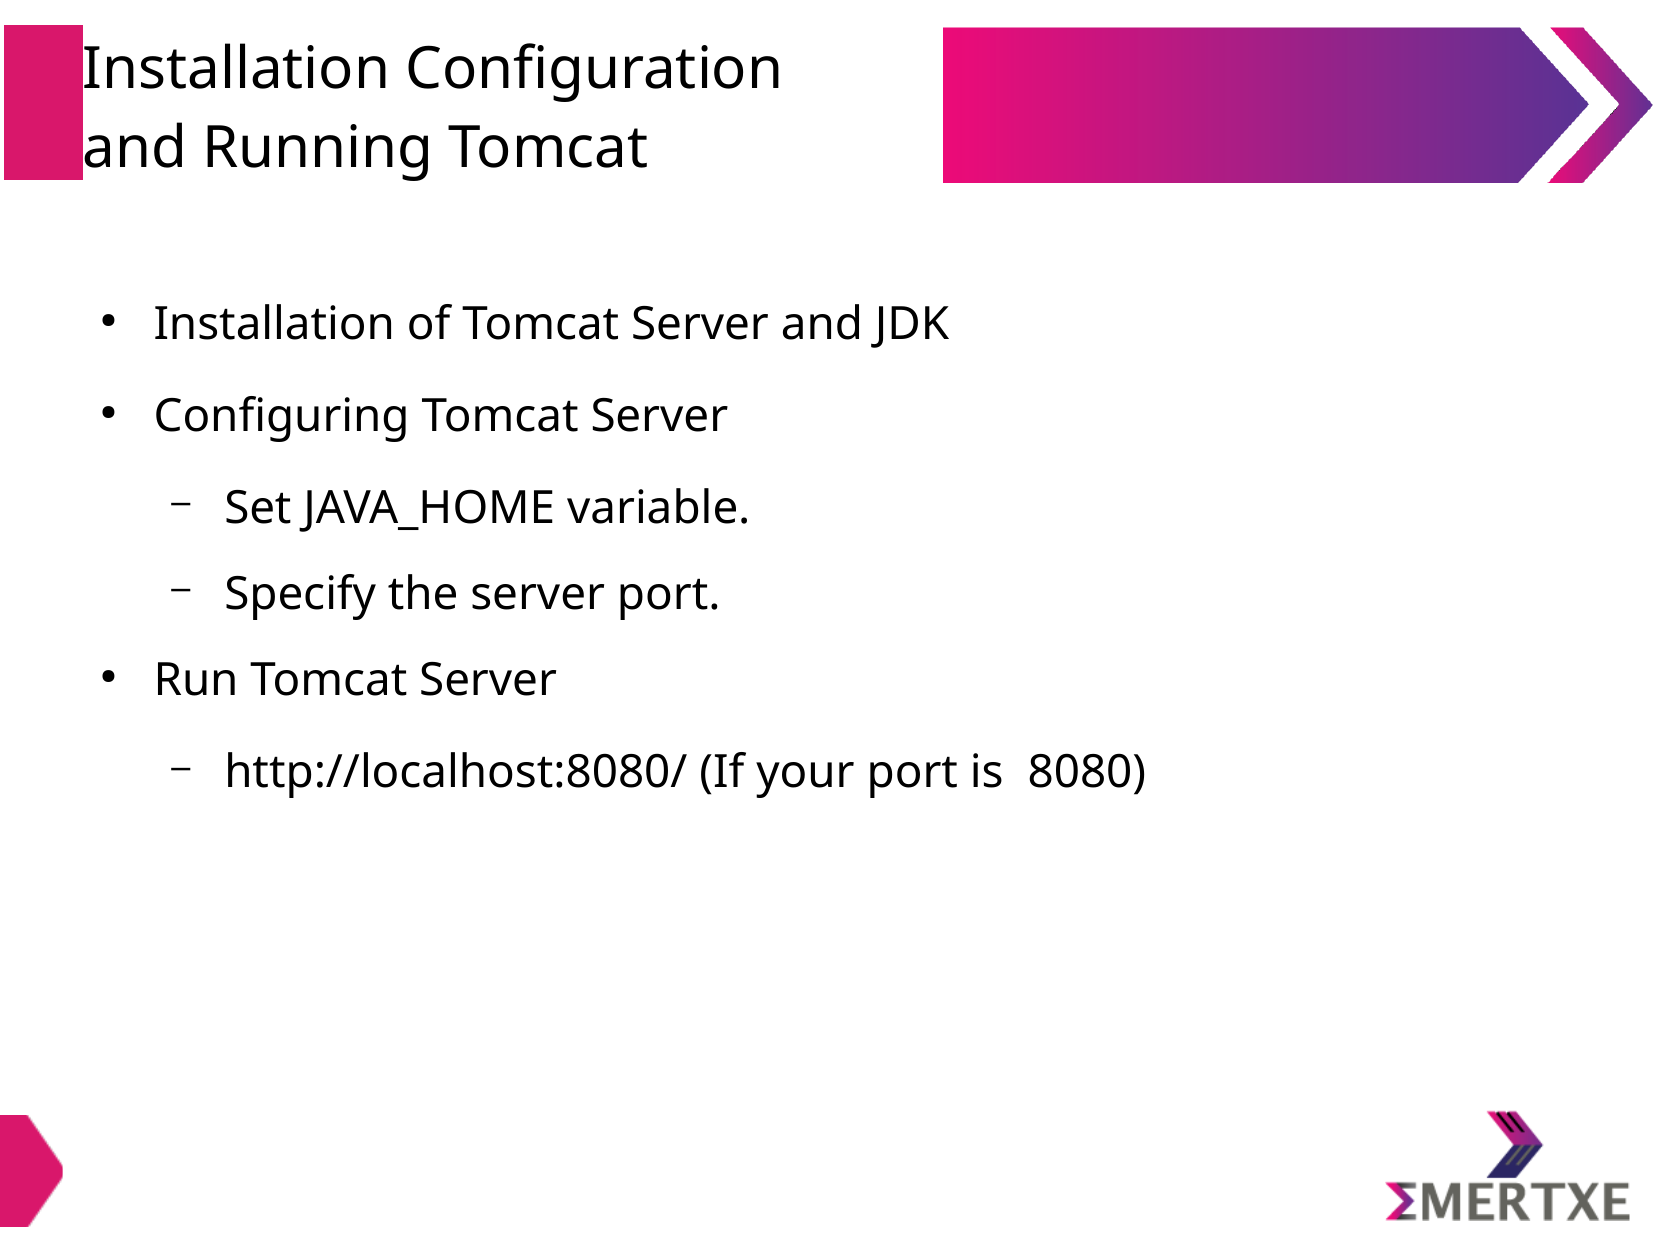

# Installation Configuration and Running Tomcat
Installation of Tomcat Server and JDK
Configuring Tomcat Server
Set JAVA_HOME variable.
Specify the server port.
Run Tomcat Server
http://localhost:8080/ (If your port is 8080)